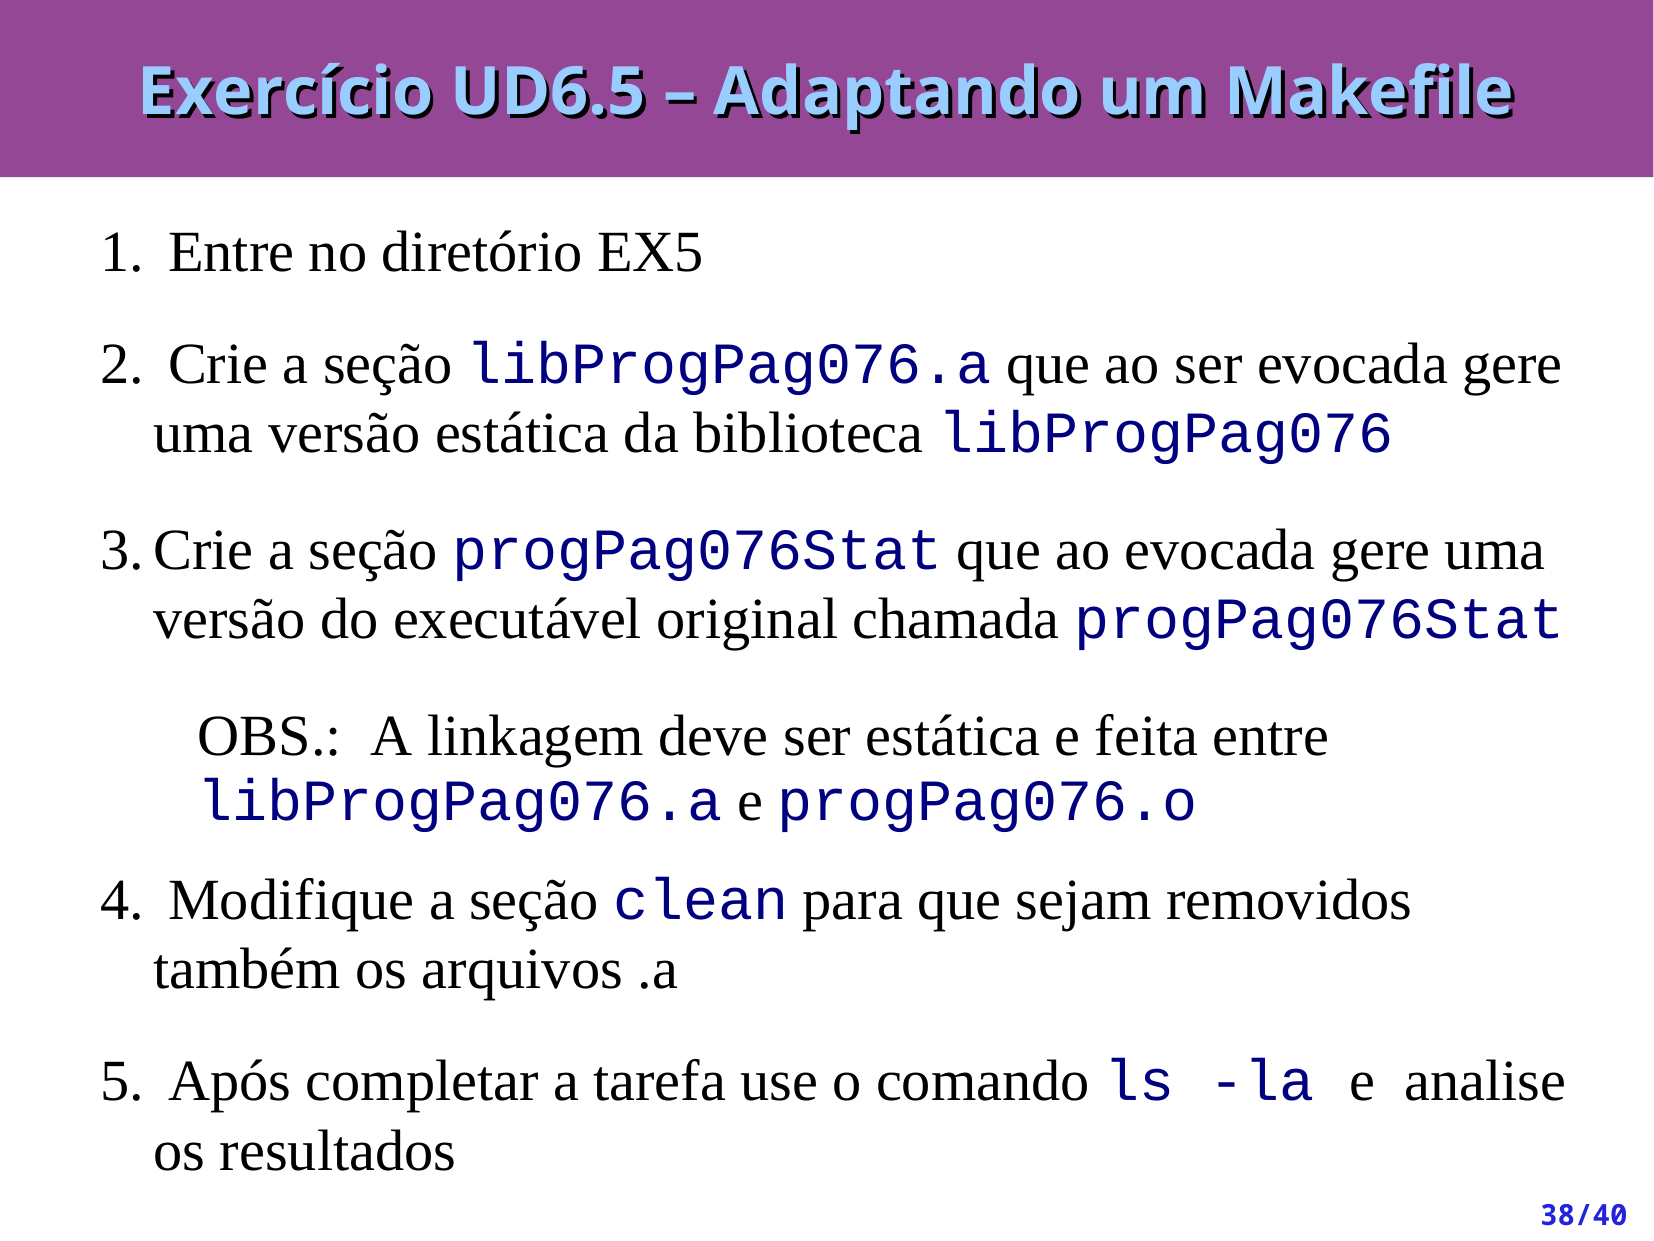

# Exercício UD6.5 – Adaptando um Makefile
 Entre no diretório EX5
 Crie a seção libProgPag076.a que ao ser evocada gere uma versão estática da biblioteca libProgPag076
Crie a seção progPag076Stat que ao evocada gere uma versão do executável original chamada progPag076Stat
OBS.: A linkagem deve ser estática e feita entre libProgPag076.a e progPag076.o
 Modifique a seção clean para que sejam removidos também os arquivos .a
 Após completar a tarefa use o comando ls -la e analise os resultados
38